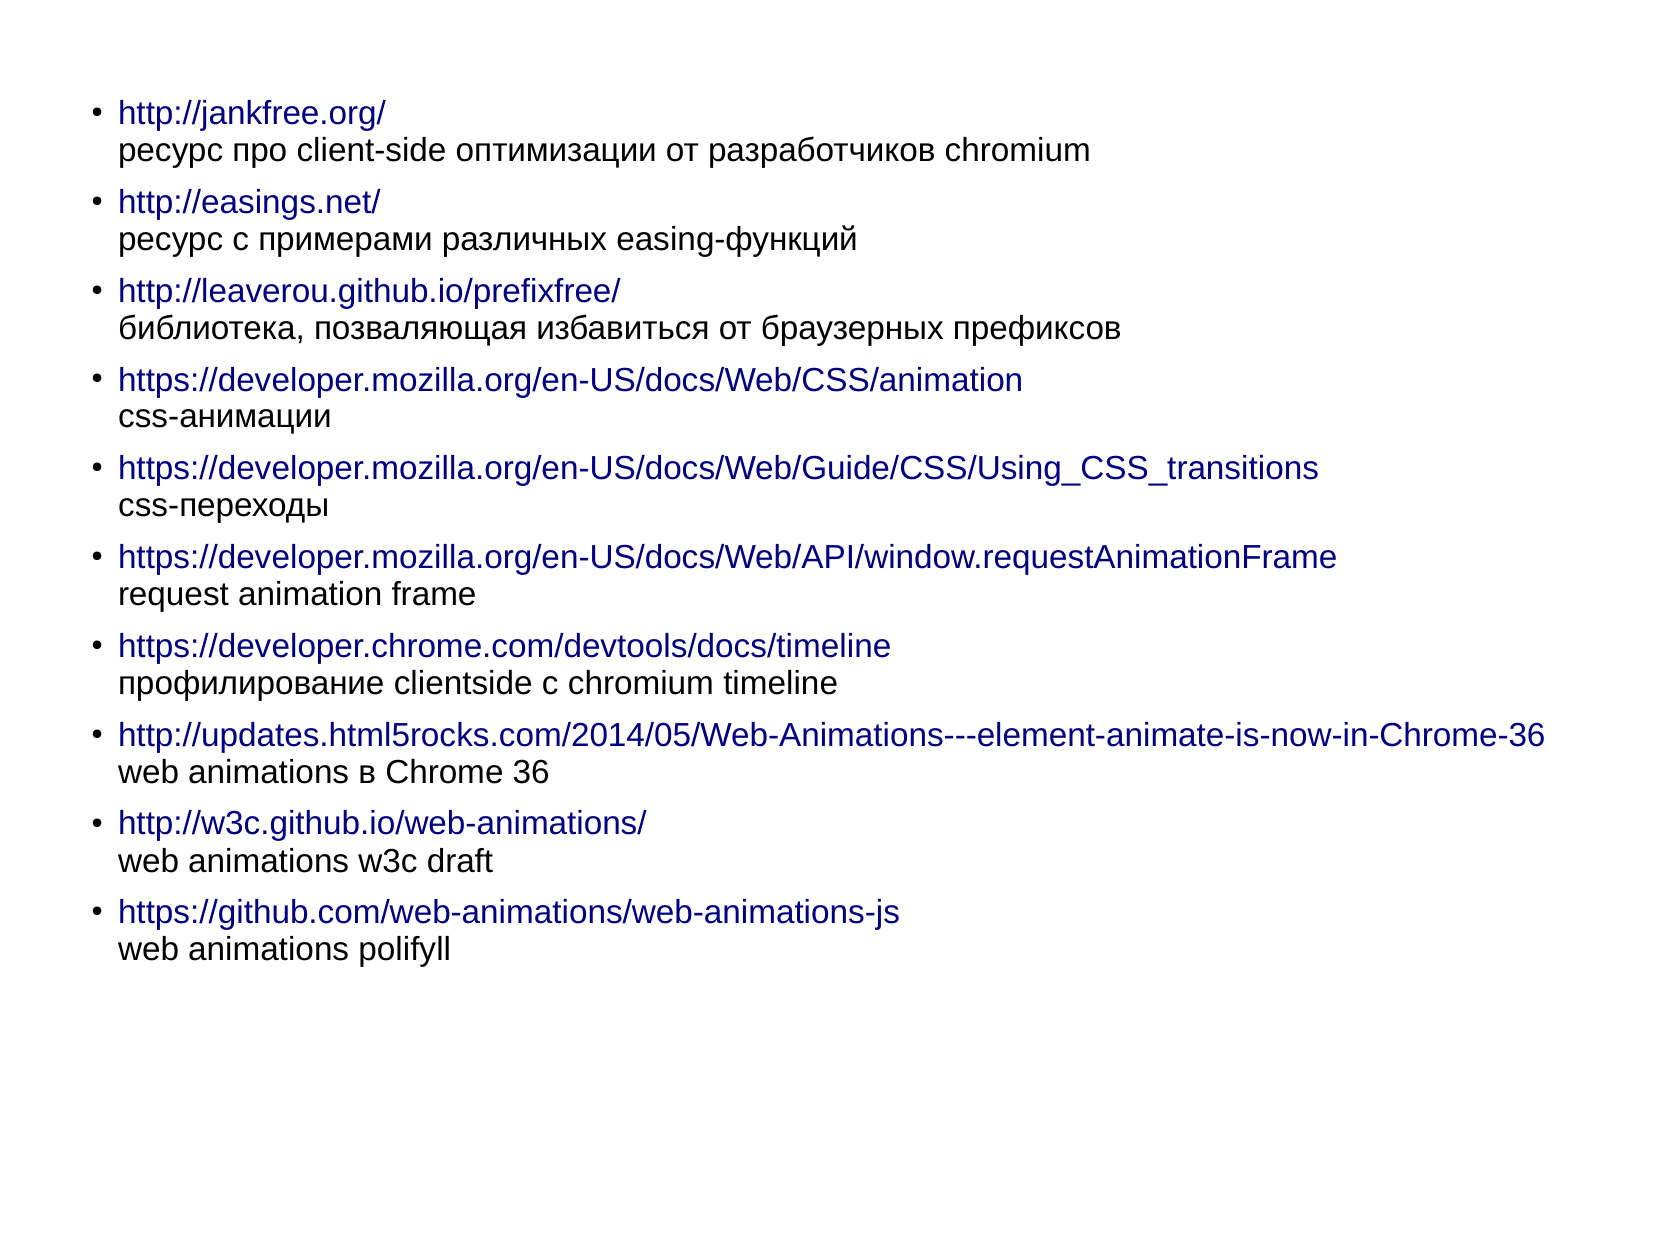

# http://jankfree.org/ ресурс про client-side оптимизации от разработчиков chromium
http://easings.net/
ресурс с примерами различных easing-функций
http://leaverou.github.io/prefixfree/
библиотека, позваляющая избавиться от браузерных префиксов
https://developer.mozilla.org/en-US/docs/Web/CSS/animation
css-анимации
https://developer.mozilla.org/en-US/docs/Web/Guide/CSS/Using_CSS_transitions
css-переходы
https://developer.mozilla.org/en-US/docs/Web/API/window.requestAnimationFrame
request animation frame
https://developer.chrome.com/devtools/docs/timeline
профилирование clientside с chromium timeline
http://updates.html5rocks.com/2014/05/Web-Animations---element-animate-is-now-in-Chrome-36
web animations в Chrome 36
http://w3c.github.io/web-animations/
web animations w3c draft
https://github.com/web-animations/web-animations-js
web animations polifyll